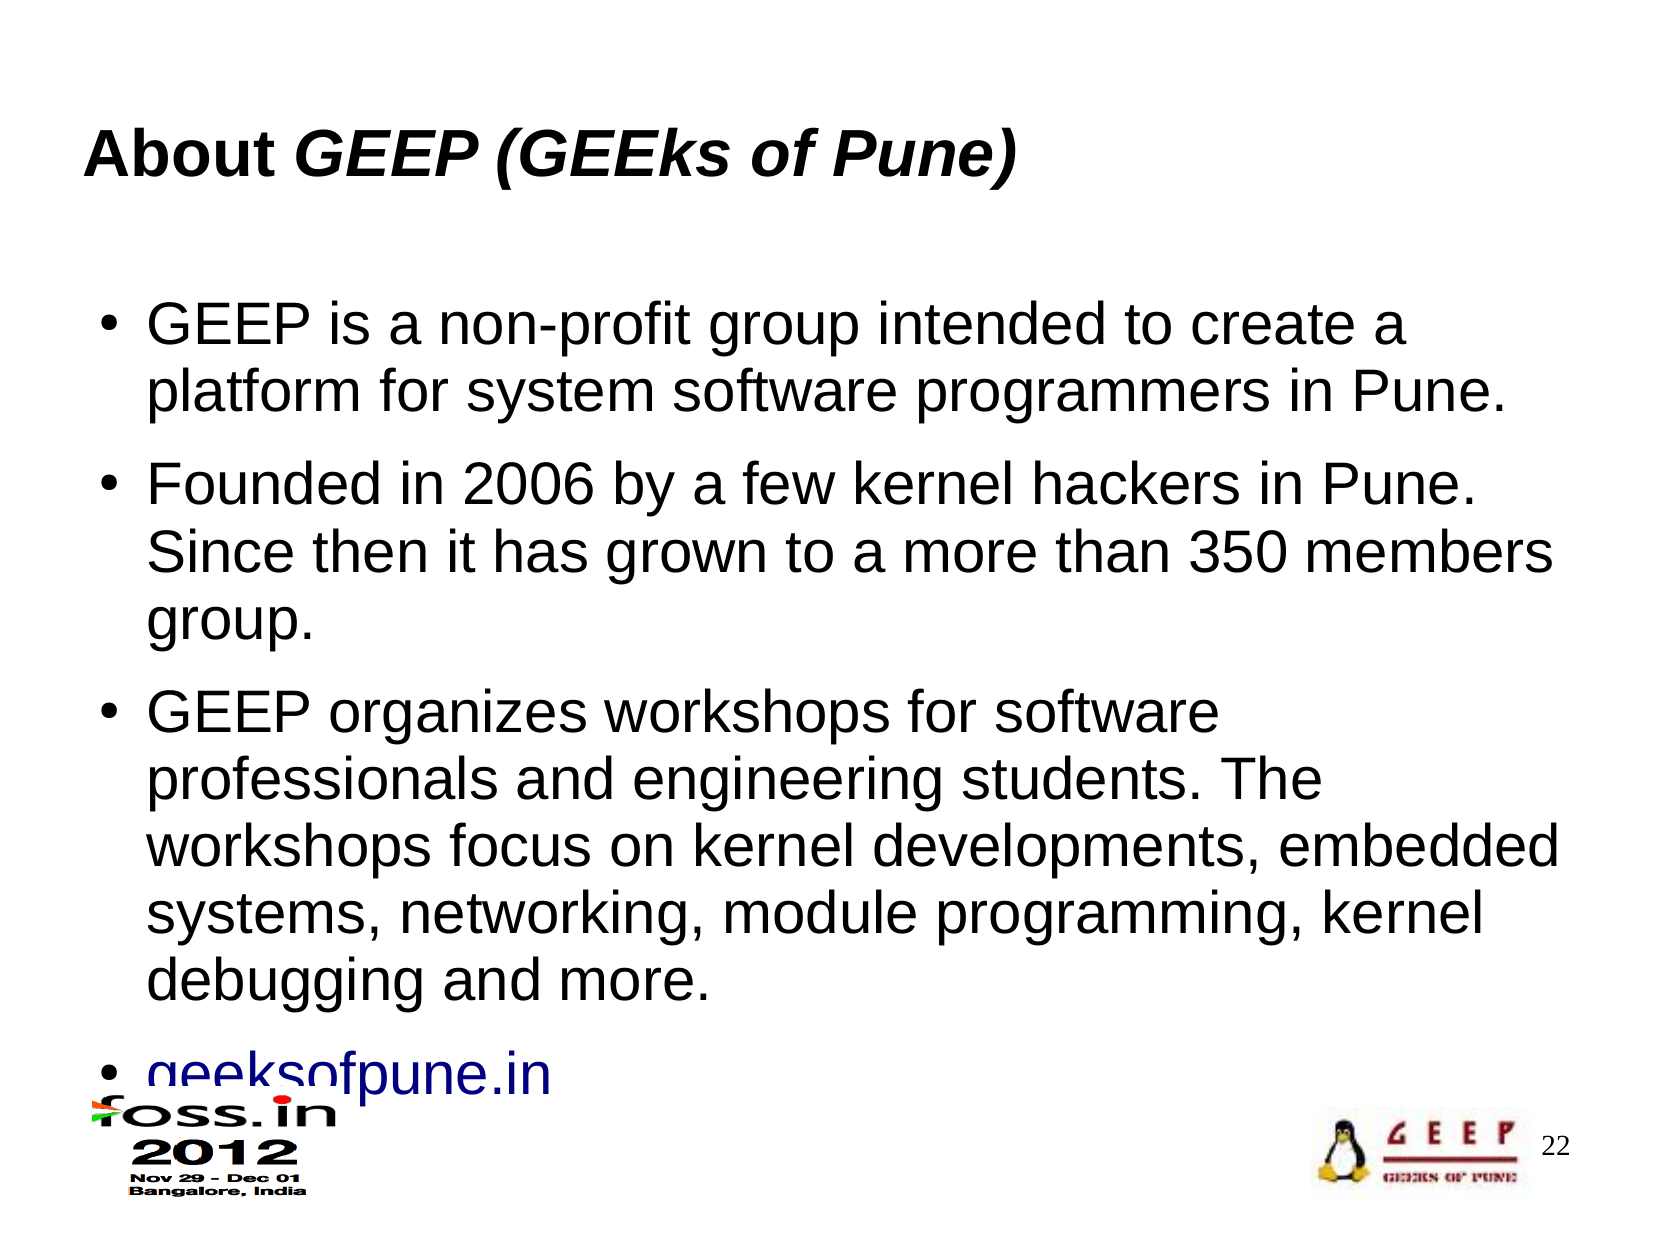

# About GEEP (GEEks of Pune)
GEEP is a non-profit group intended to create a platform for system software programmers in Pune.
Founded in 2006 by a few kernel hackers in Pune. Since then it has grown to a more than 350 members group.
GEEP organizes workshops for software professionals and engineering students. The workshops focus on kernel developments, embedded systems, networking, module programming, kernel debugging and more.
geeksofpune.in
22